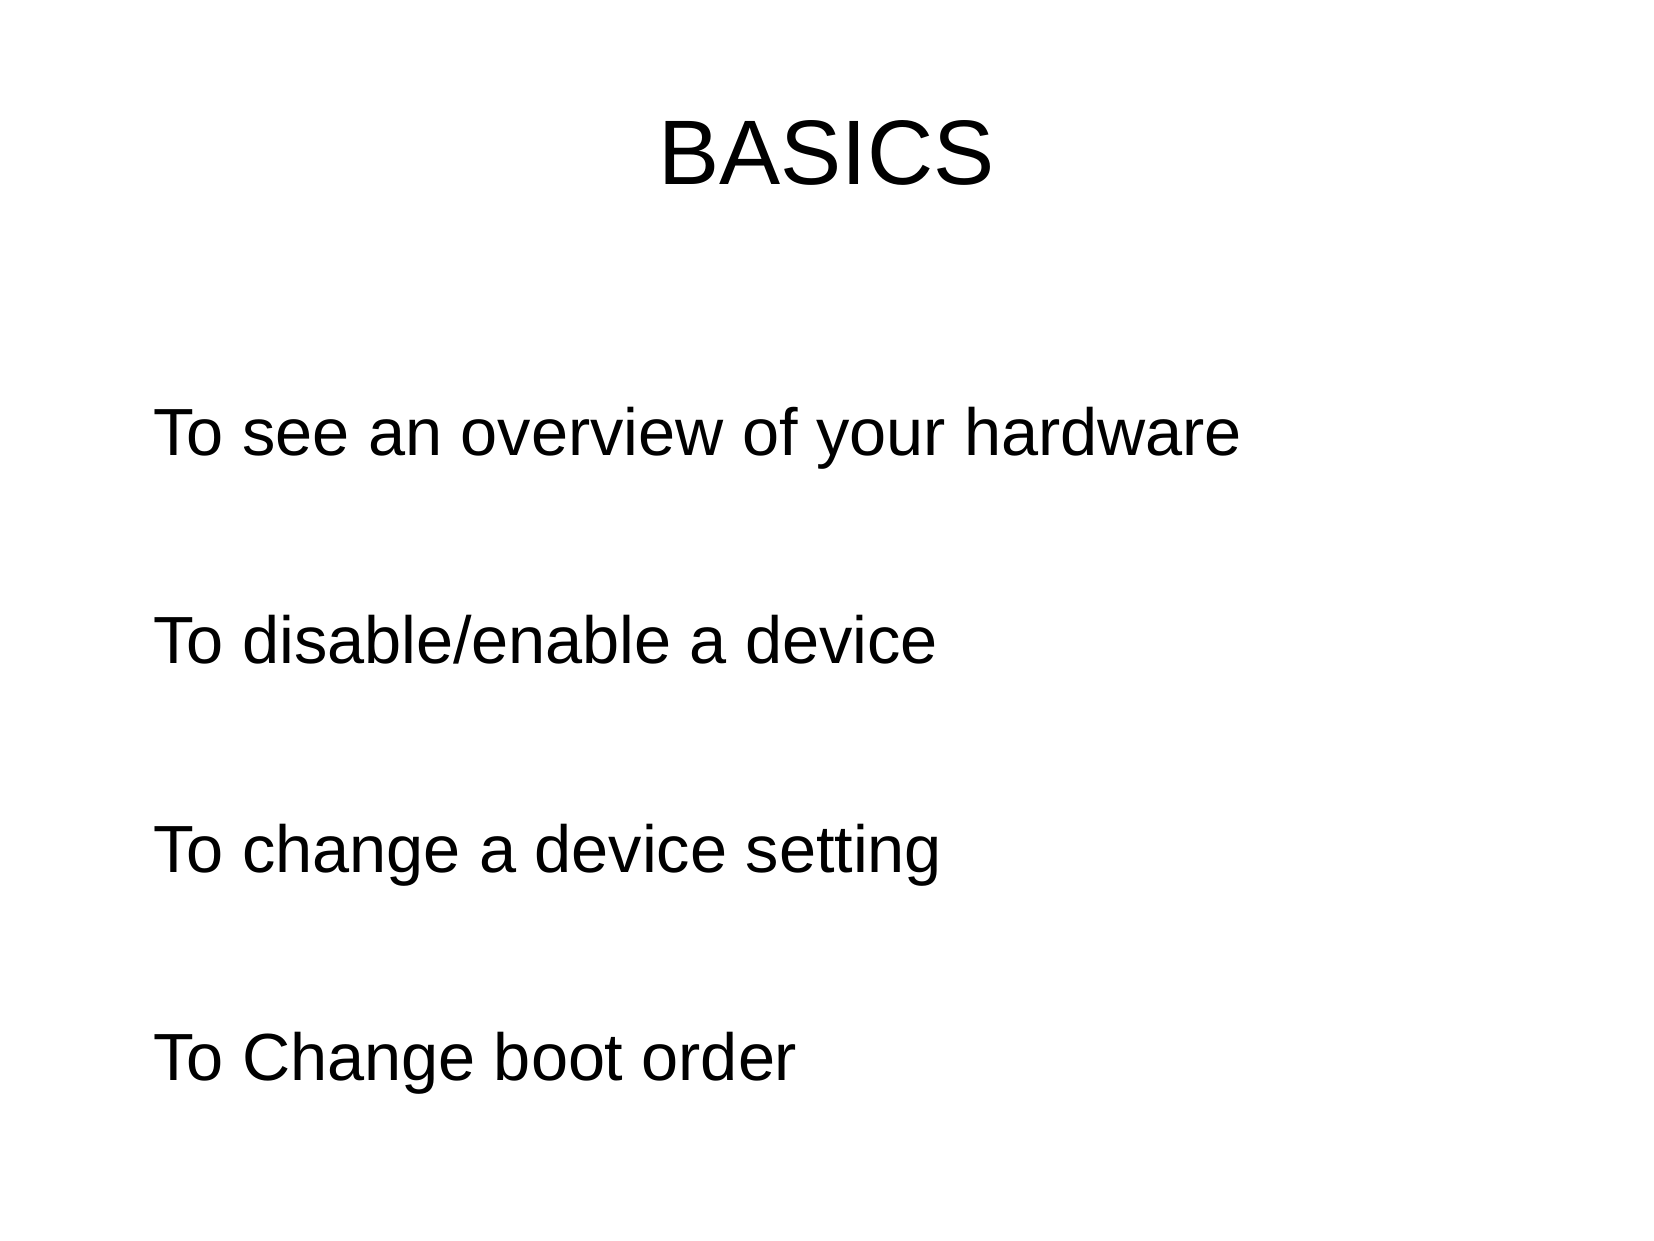

# BASICS
To see an overview of your hardware
To disable/enable a device
To change a device setting
To Change boot order